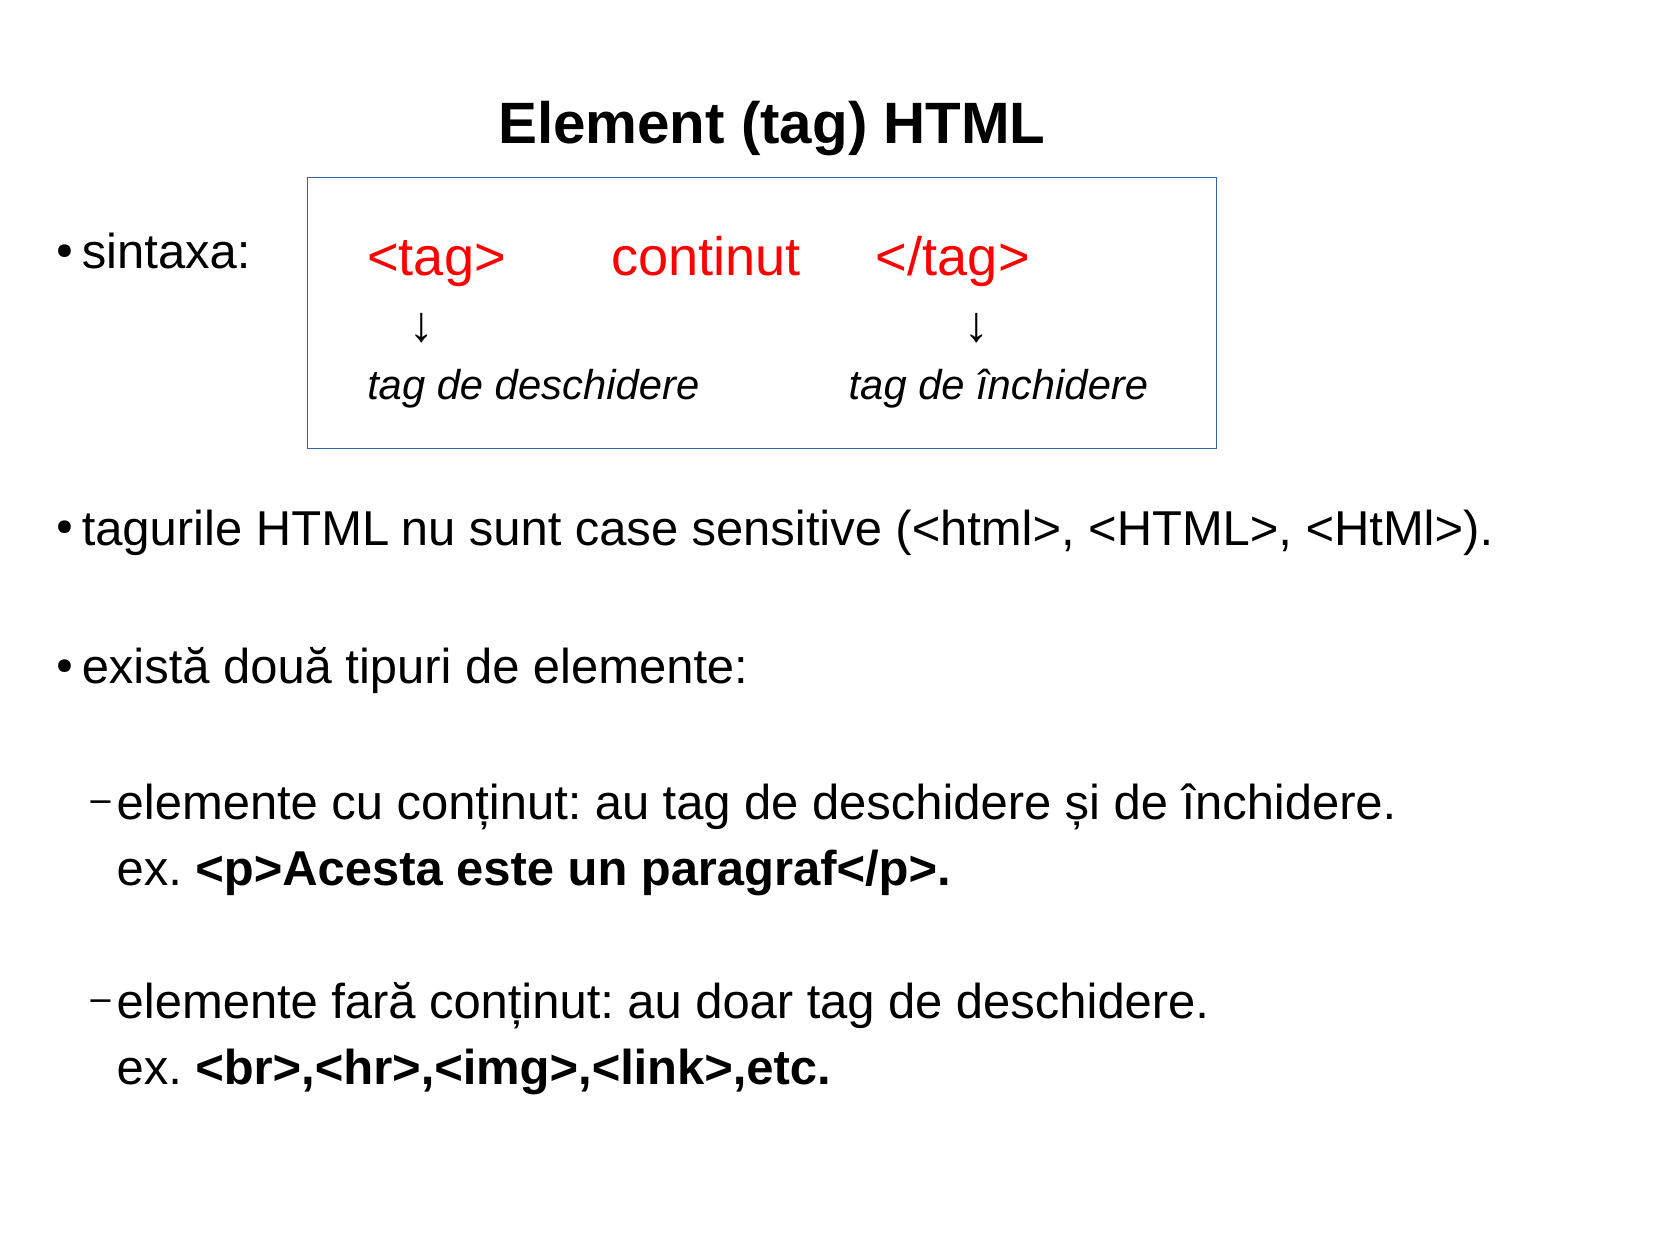

# Element (tag) HTML
<tag> continut </tag>
 ↓ ↓
tag de deschidere tag de închidere
sintaxa:
tagurile HTML nu sunt case sensitive (<html>, <HTML>, <HtMl>).
există două tipuri de elemente:
elemente cu conținut: au tag de deschidere și de închidere.
ex. <p>Acesta este un paragraf</p>.
elemente fară conținut: au doar tag de deschidere.
ex. <br>,<hr>,<img>,<link>,etc.